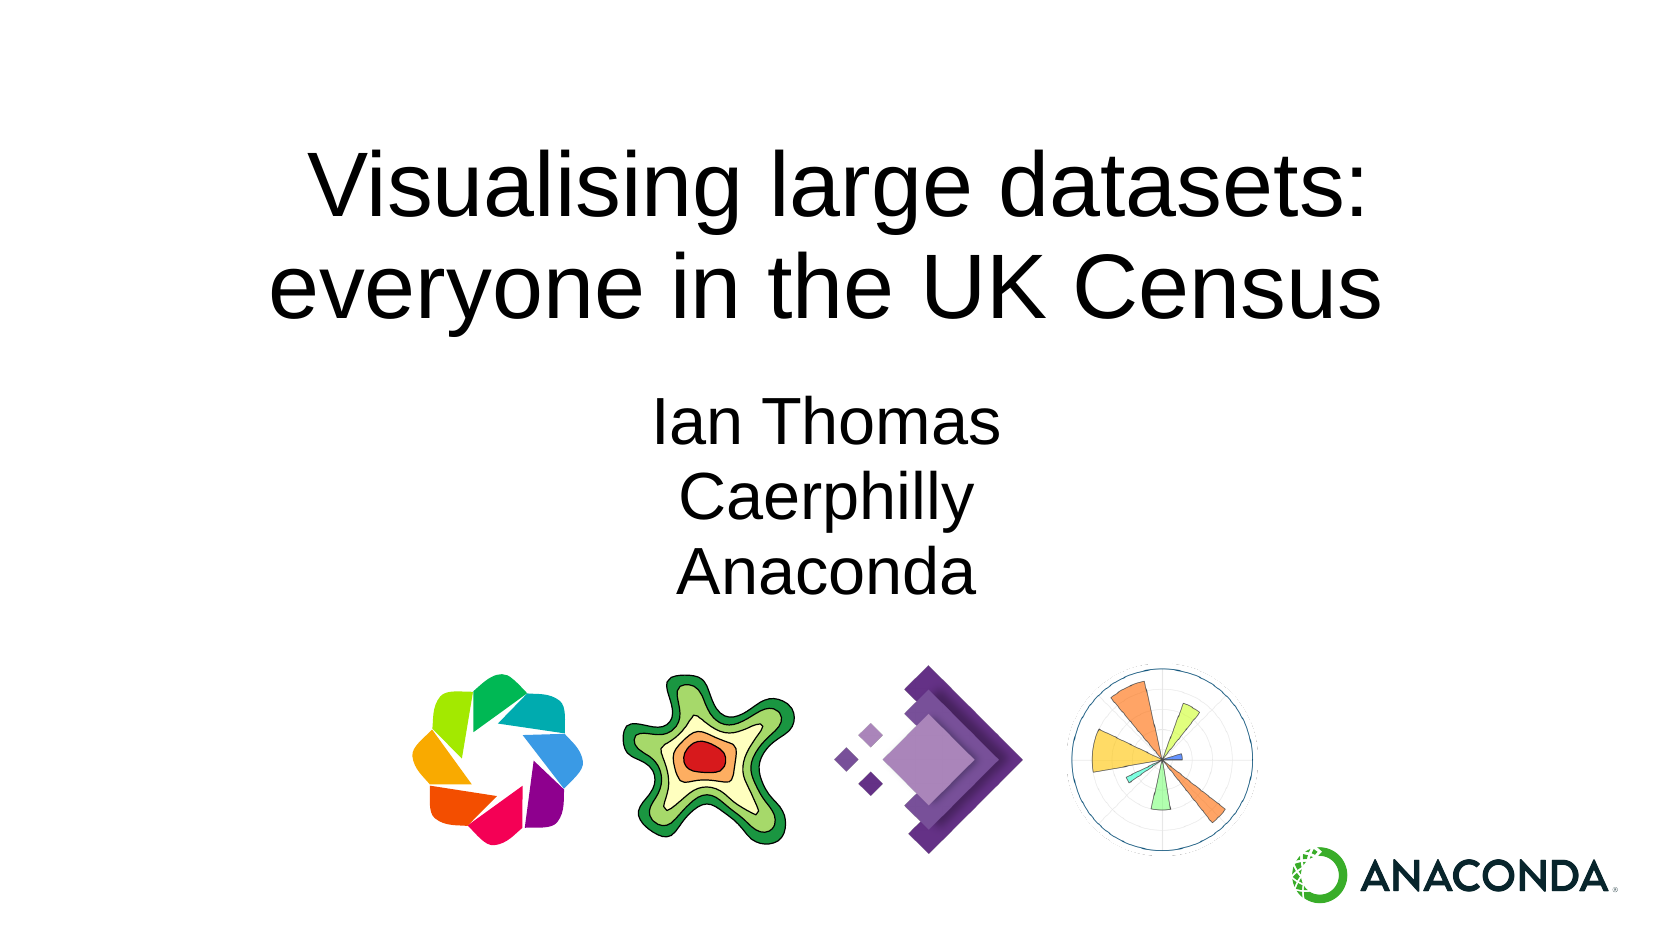

# Visualising large datasets: everyone in the UK Census
Ian Thomas
Caerphilly
Anaconda